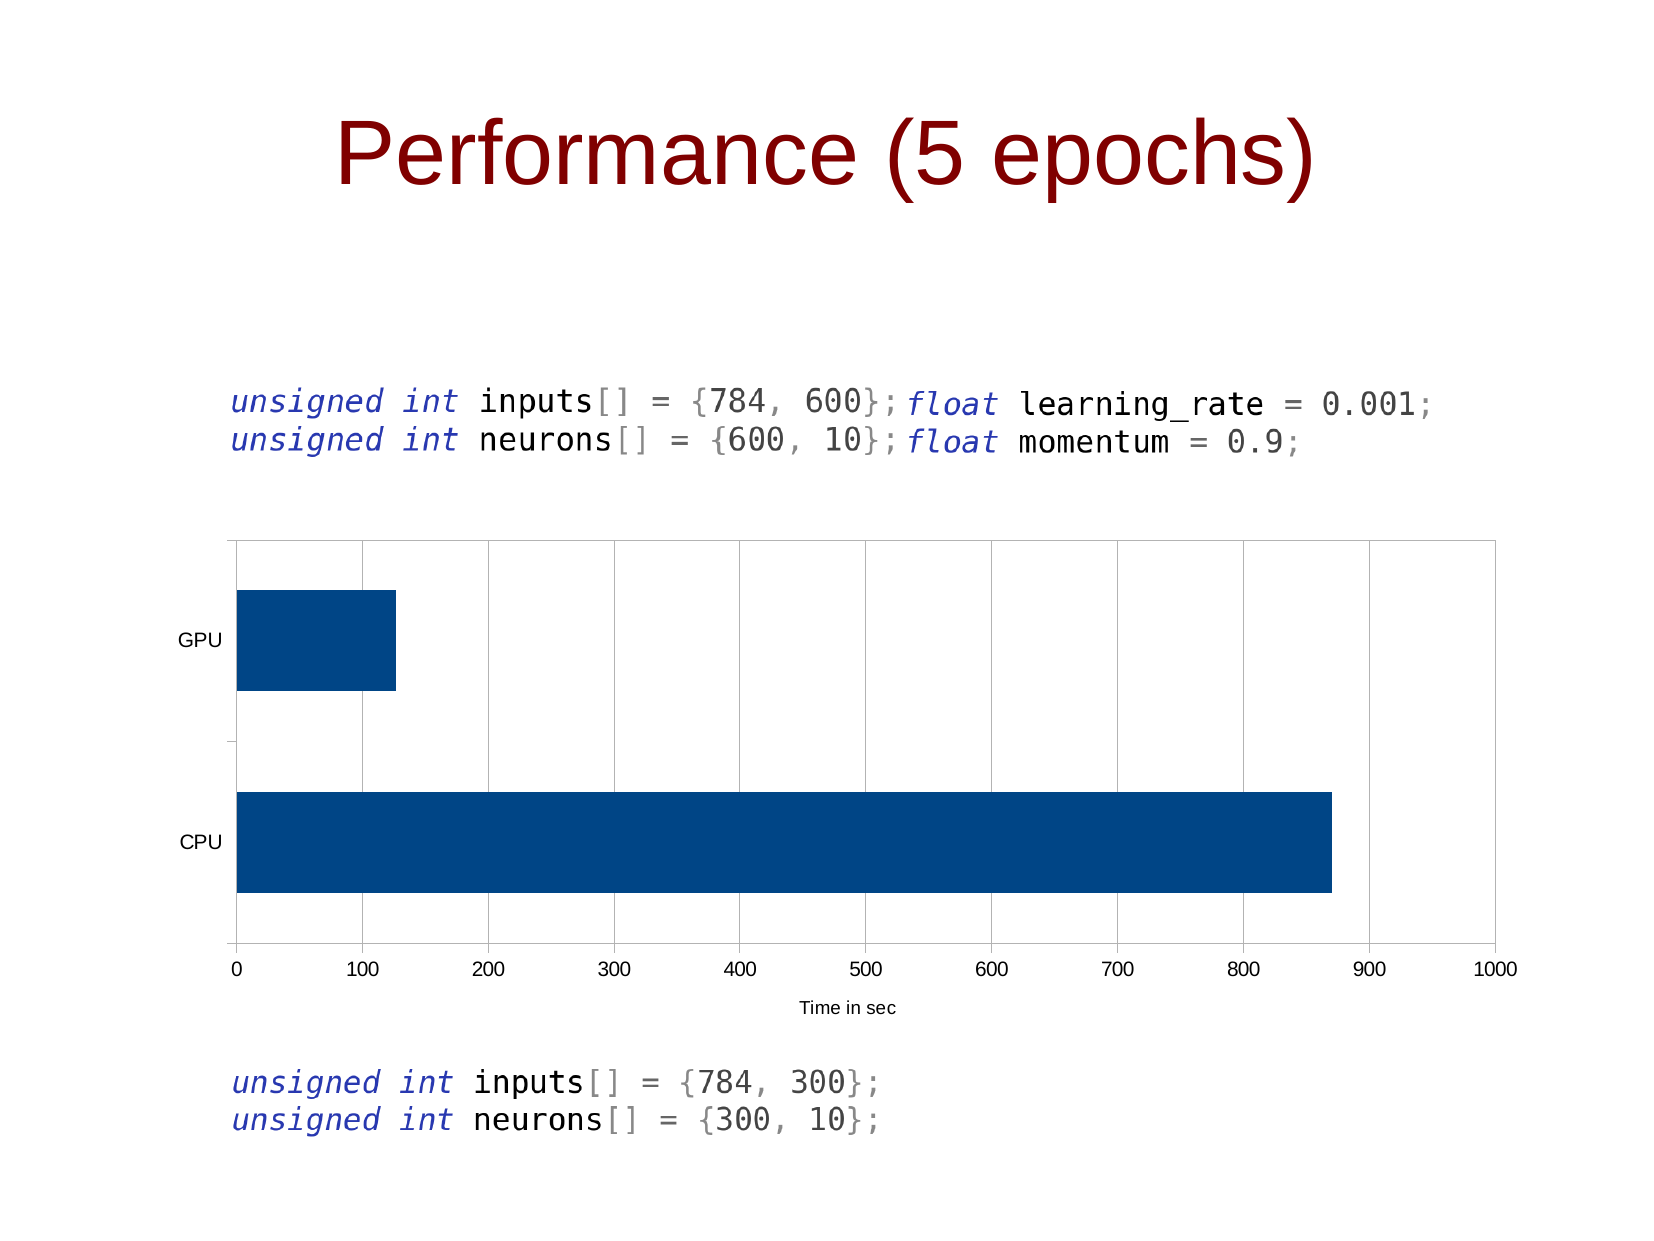

# Performance (5 epochs)
### Chart
| Category | Column B |
|---|---|
| CPU | 870.0 |
| GPU | 127.0 |